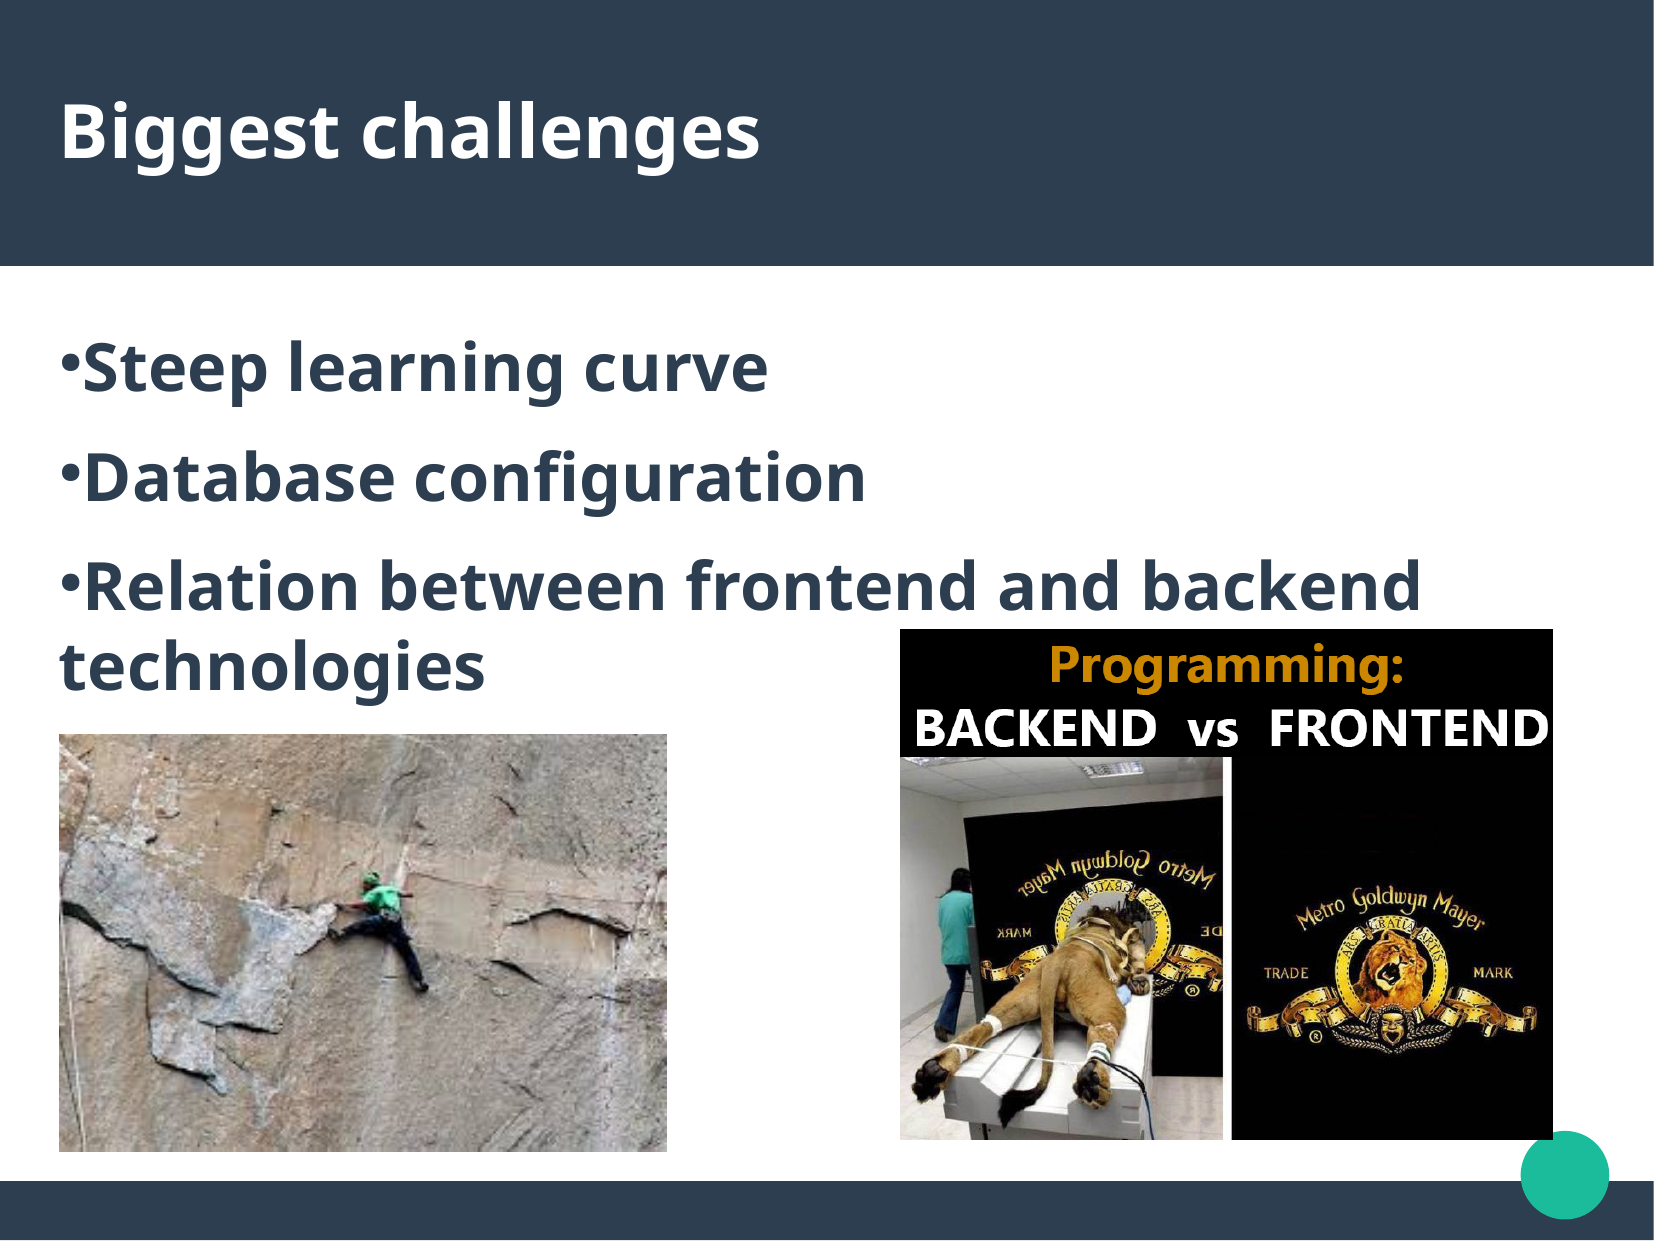

# Biggest challenges
Steep learning curve
Database configuration
Relation between frontend and backend technologies